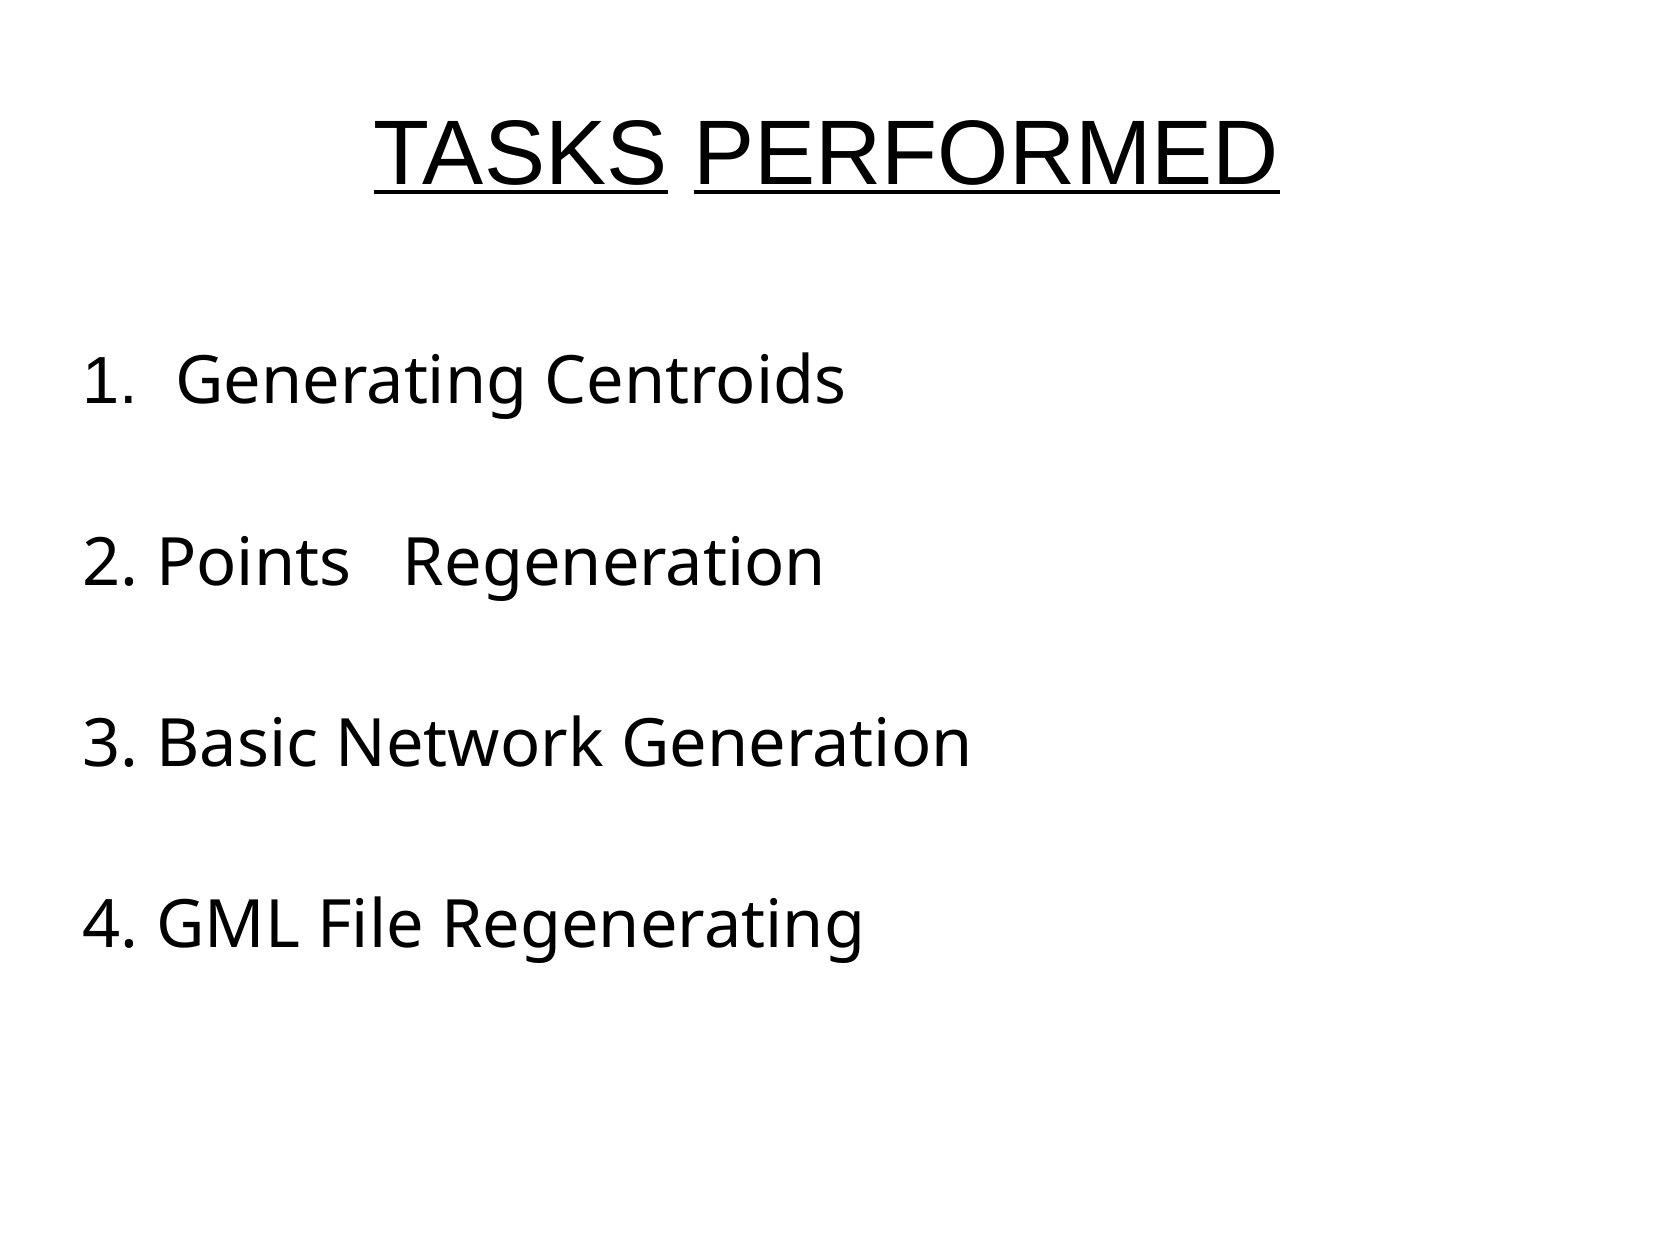

# TASKS PERFORMED
1. Generating Centroids
2. Points Regeneration
3. Basic Network Generation
4. GML File Regenerating